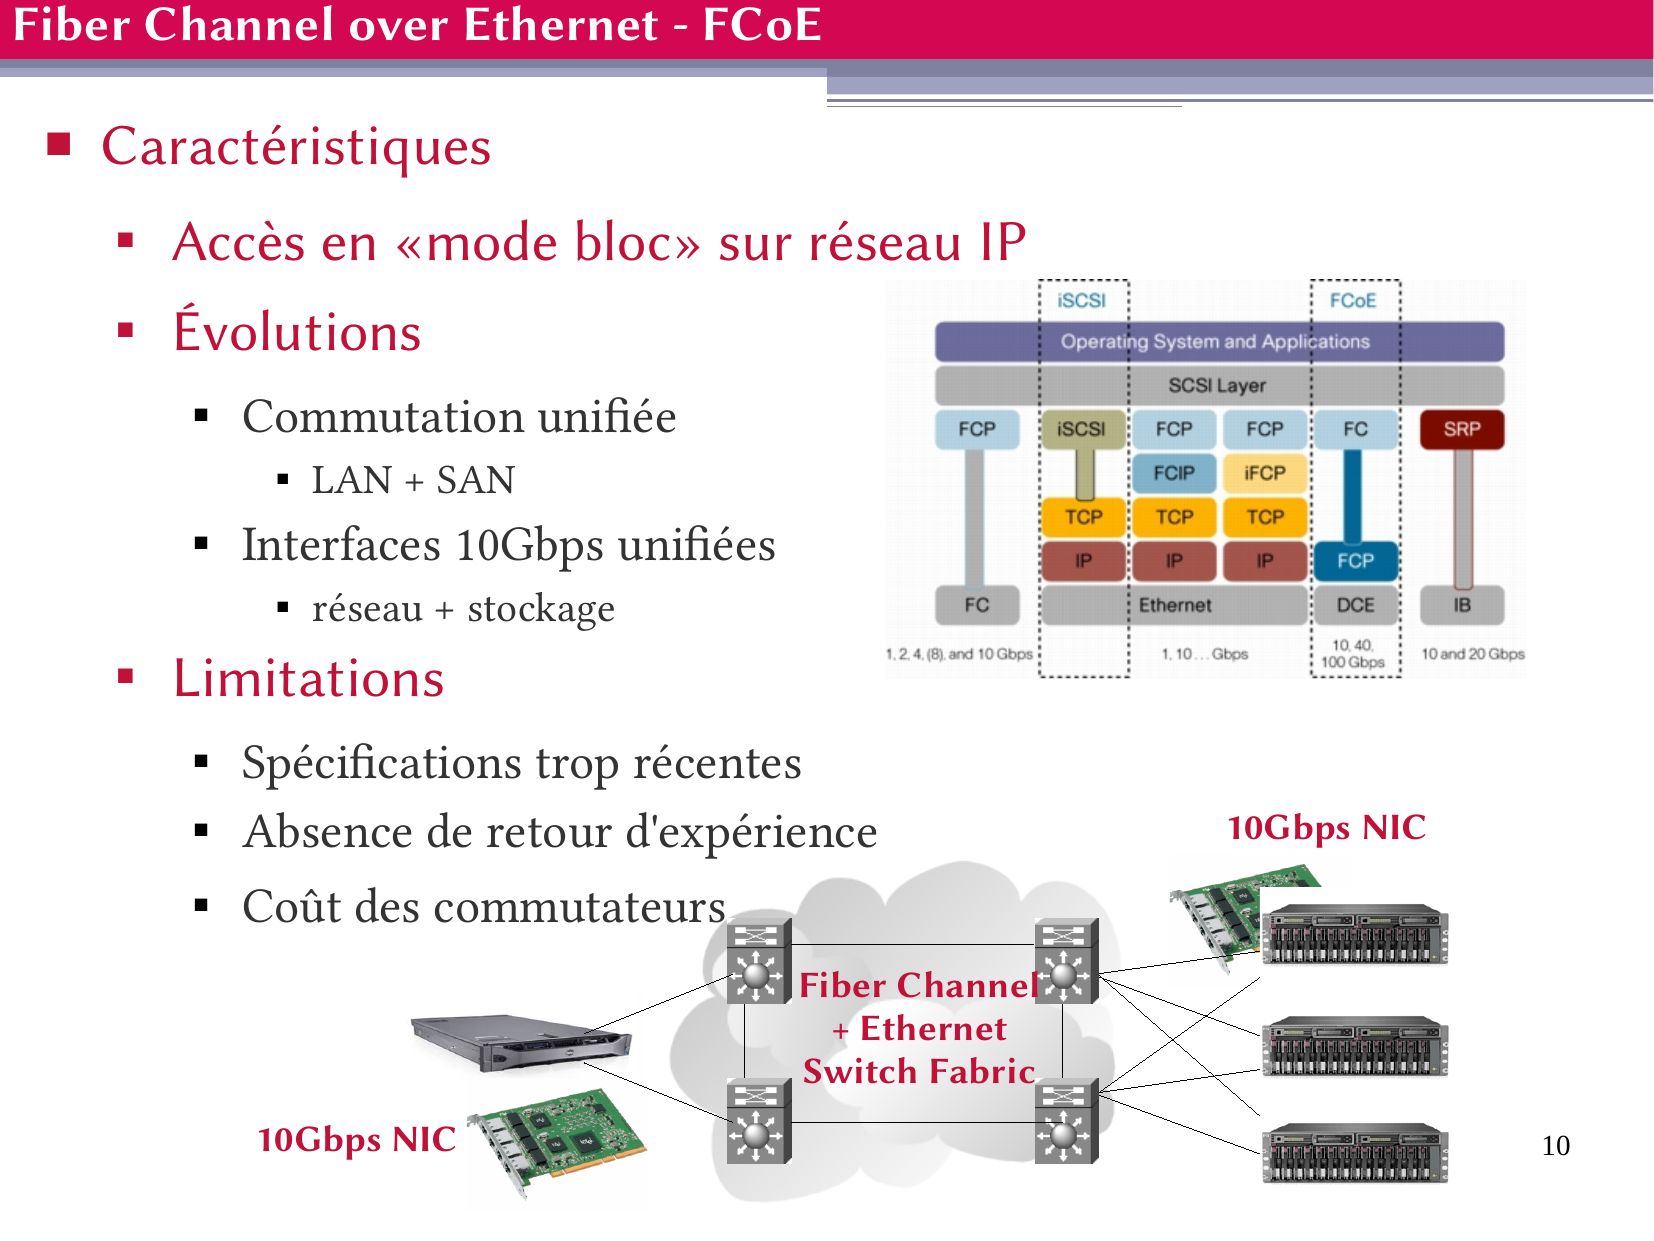

# Fiber Channel over Ethernet - FCoE
Caractéristiques
Accès en «mode bloc» sur réseau IP
Évolutions
Commutation unifiée
LAN + SAN
Interfaces 10Gbps unifiées
réseau + stockage
Limitations
Spécifications trop récentes
Absence de retour d'expérience
Coût des commutateurs
10Gbps NIC
Fiber Channel
+ Ethernet
Switch Fabric
10Gbps NIC
10